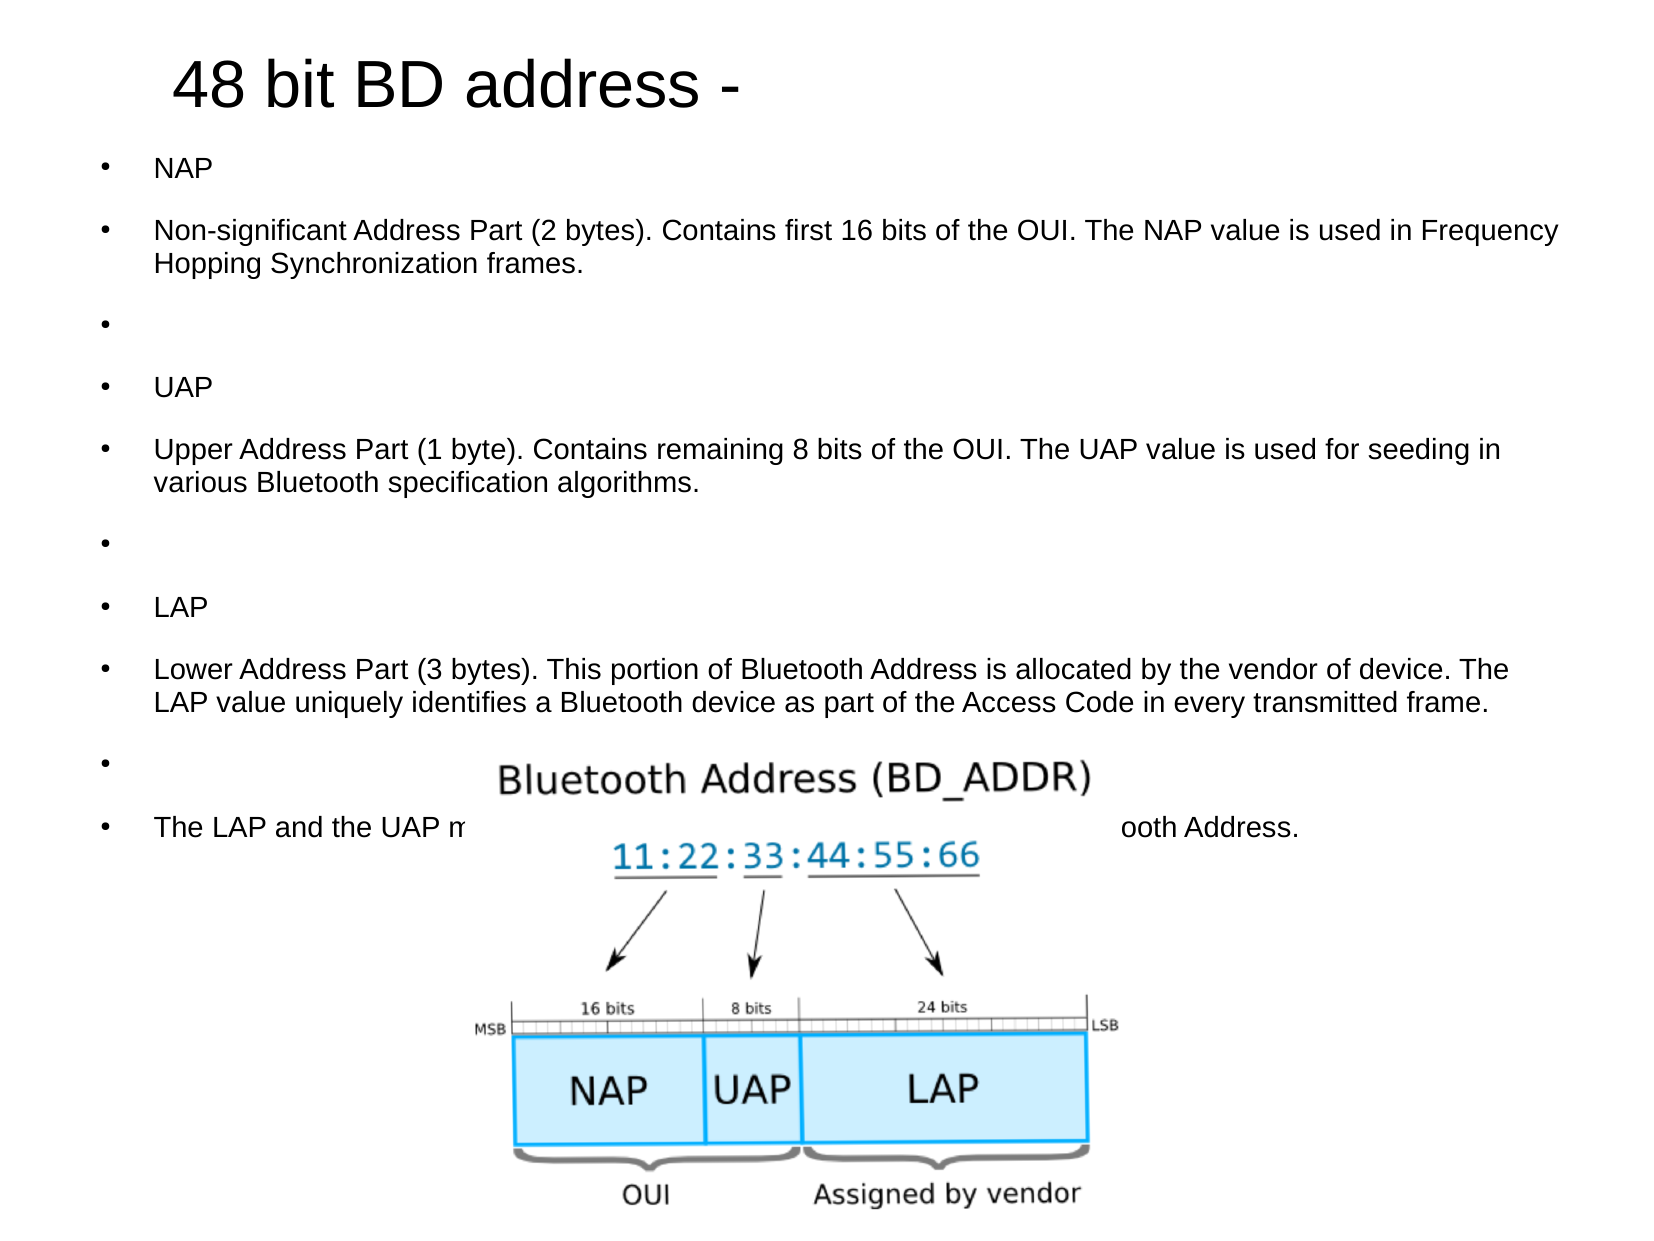

# 48 bit BD address -
NAP
Non-significant Address Part (2 bytes). Contains first 16 bits of the OUI. The NAP value is used in Frequency Hopping Synchronization frames.
UAP
Upper Address Part (1 byte). Contains remaining 8 bits of the OUI. The UAP value is used for seeding in various Bluetooth specification algorithms.
LAP
Lower Address Part (3 bytes). This portion of Bluetooth Address is allocated by the vendor of device. The LAP value uniquely identifies a Bluetooth device as part of the Access Code in every transmitted frame.
The LAP and the UAP make the significant address part (SAP) of the Bluetooth Address.